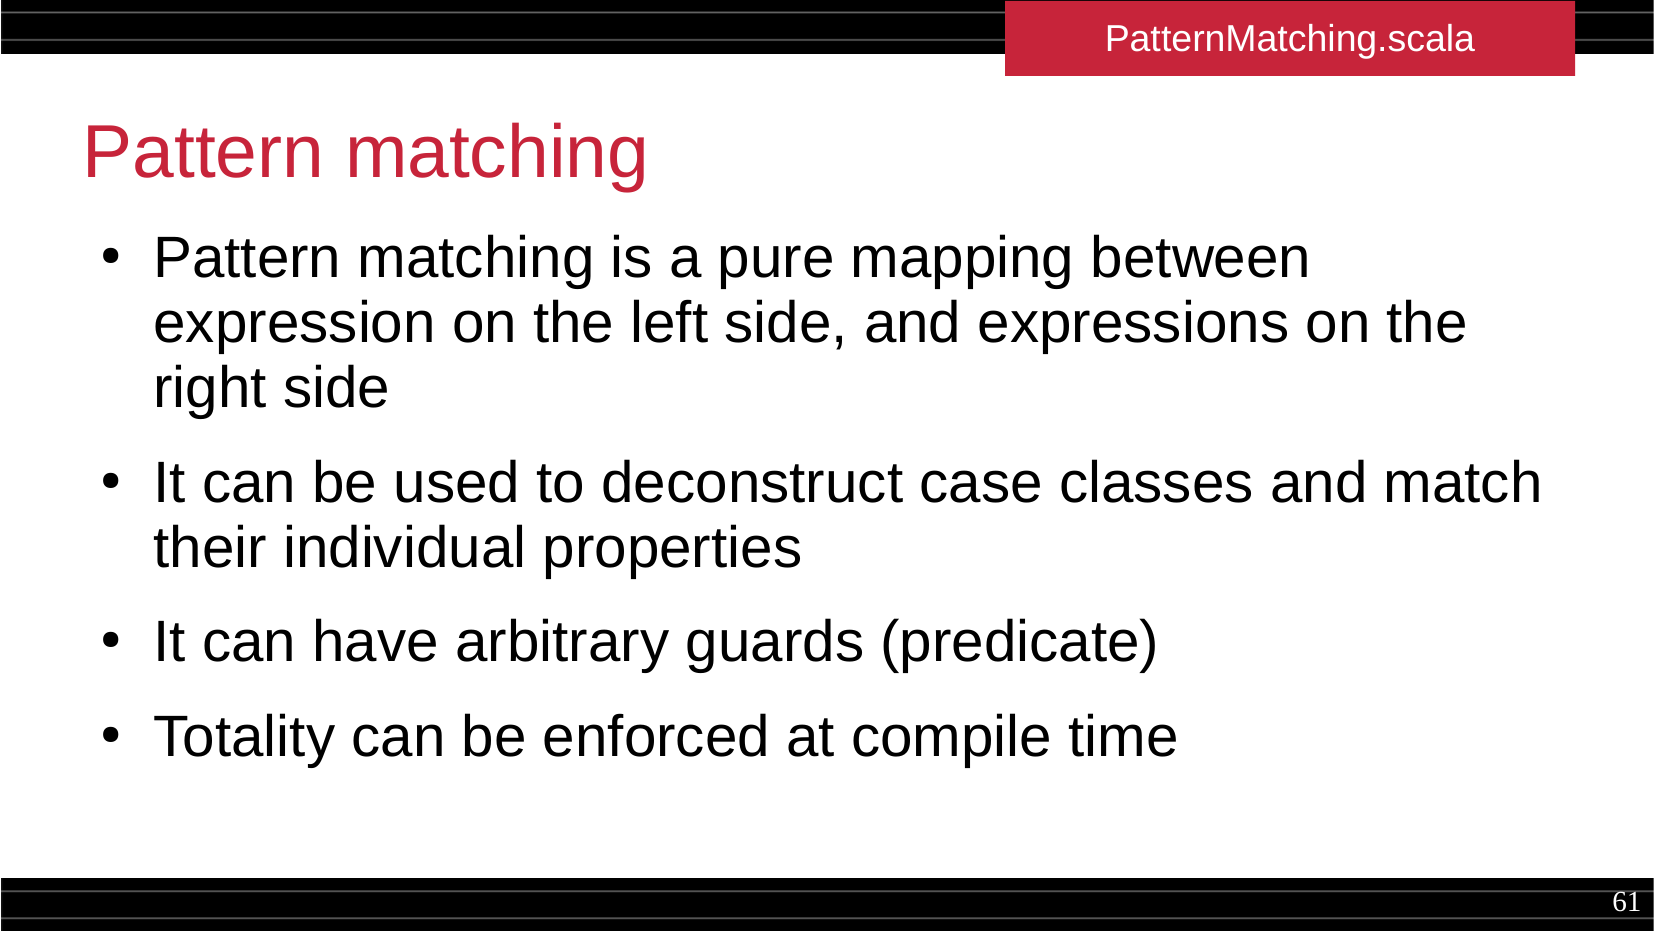

PatternMatching.scala
# Pattern matching
Pattern matching is a pure mapping between expression on the left side, and expressions on the right side
It can be used to deconstruct case classes and match their individual properties
It can have arbitrary guards (predicate)
Totality can be enforced at compile time